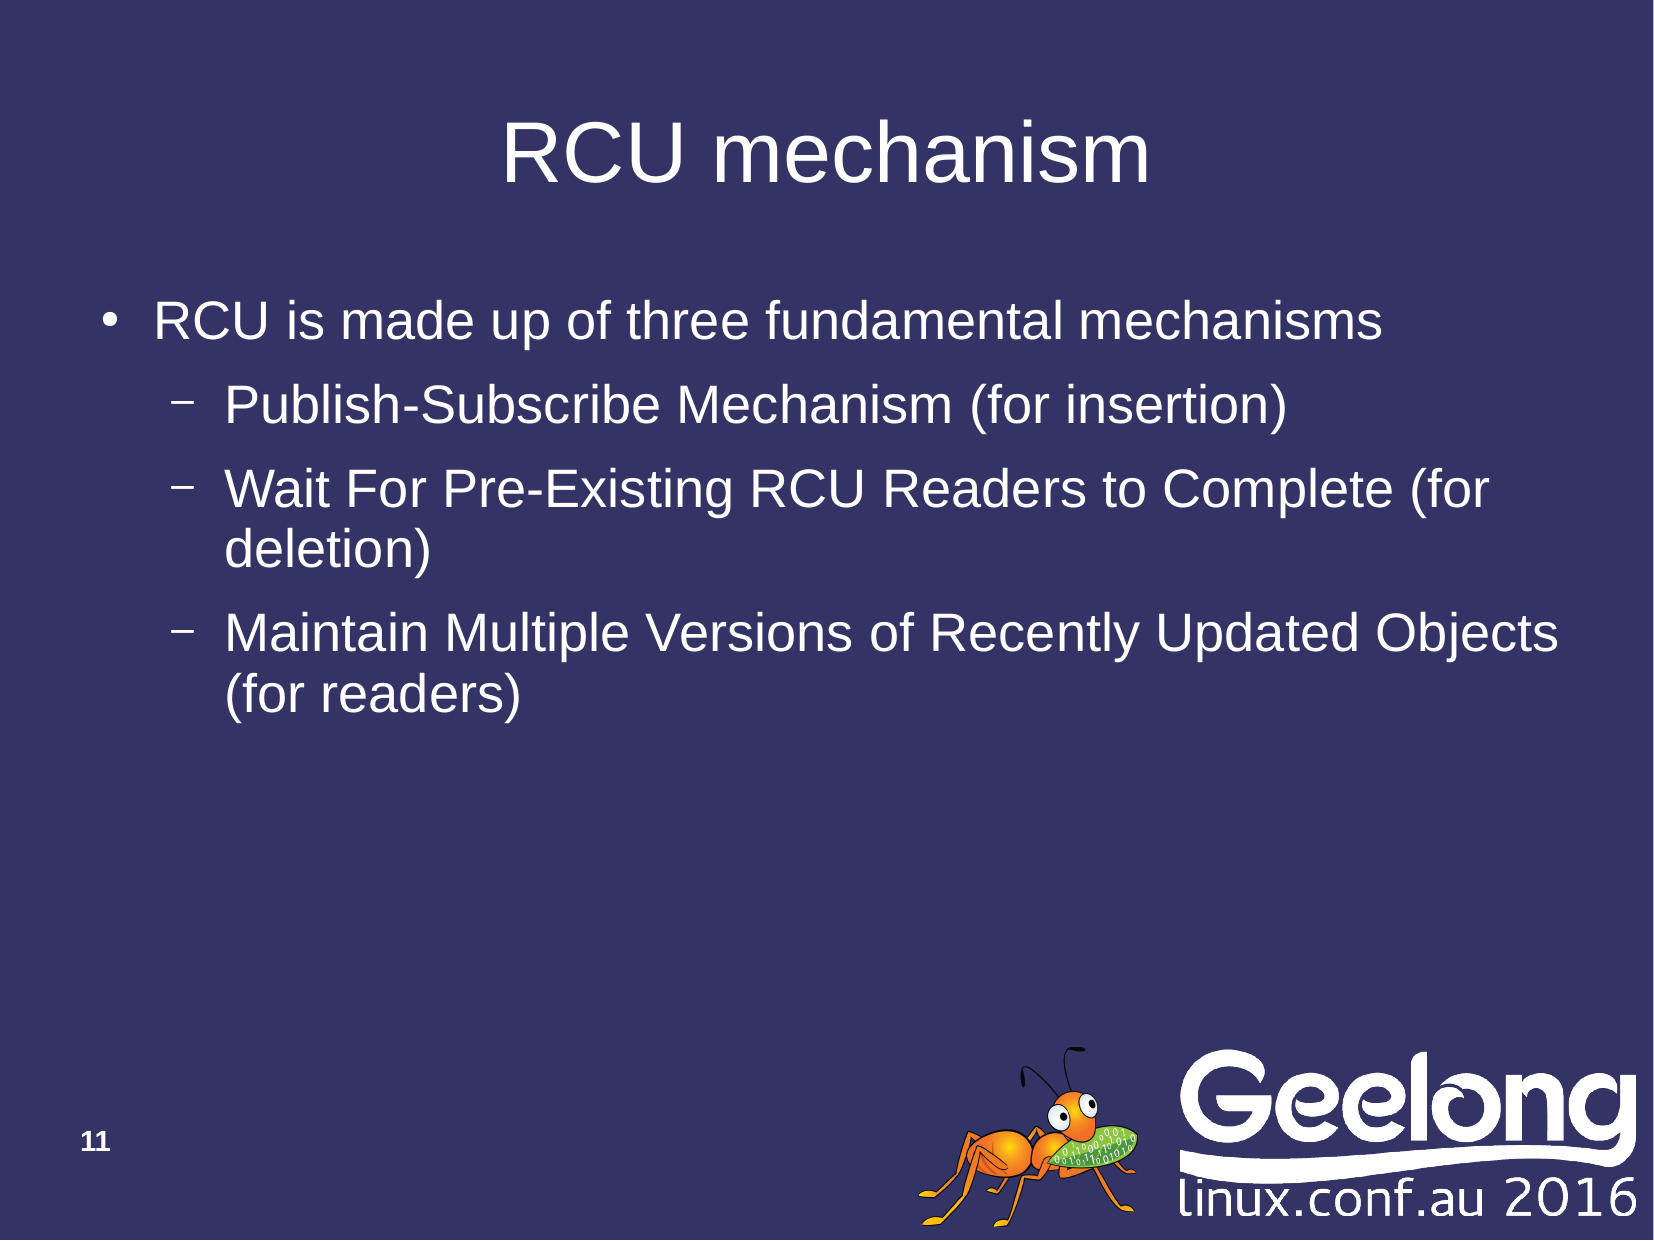

# RCU mechanism
RCU is made up of three fundamental mechanisms
Publish-Subscribe Mechanism (for insertion)
Wait For Pre-Existing RCU Readers to Complete (for deletion)
Maintain Multiple Versions of Recently Updated Objects (for readers)
11